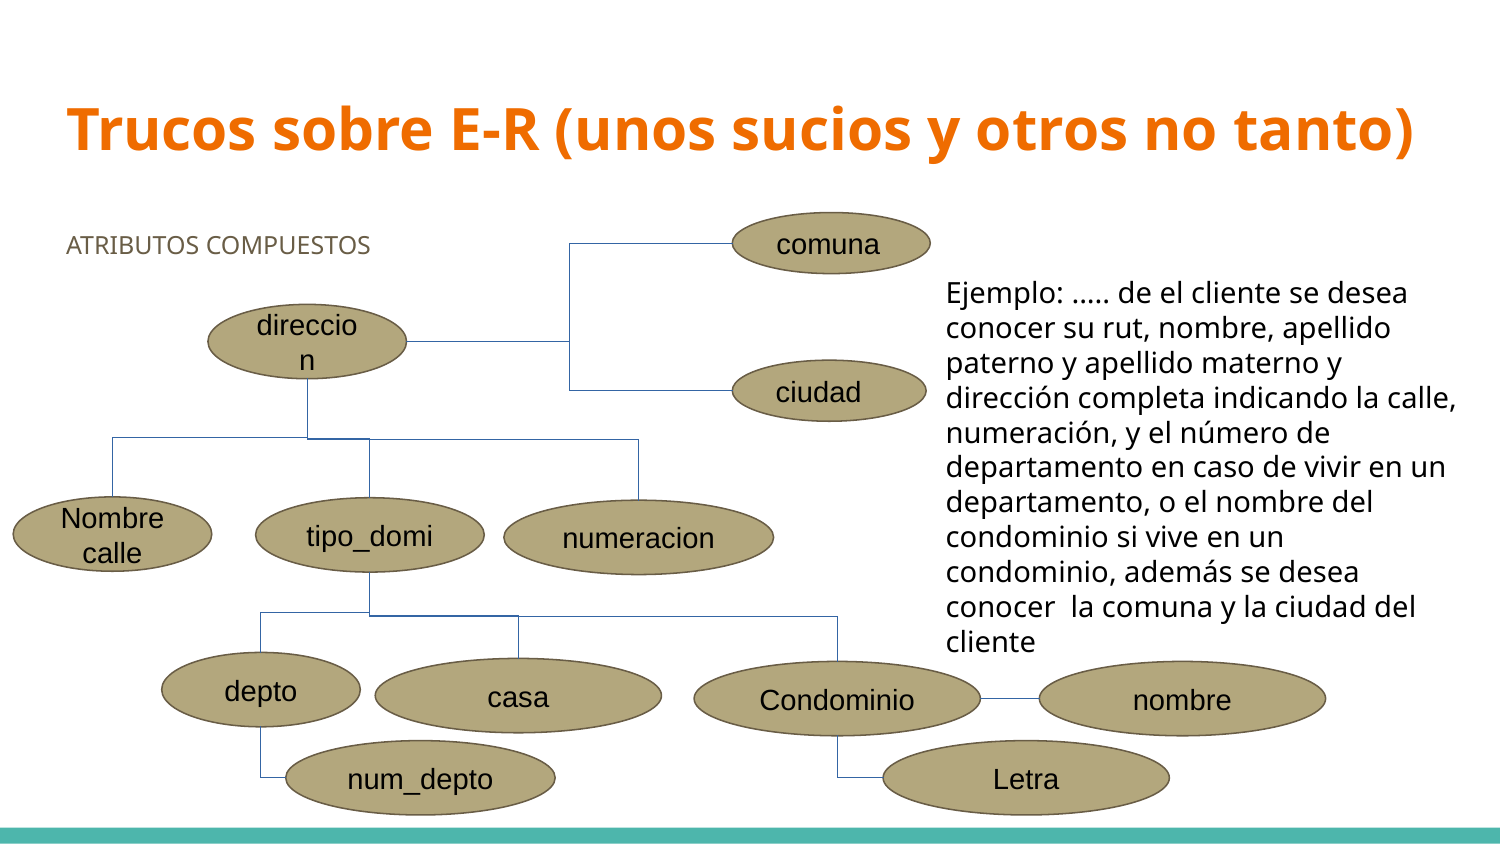

# Trucos sobre E-R (unos sucios y otros no tanto)
ATRIBUTOS COMPUESTOS
comuna
Ejemplo: ..... de el cliente se desea conocer su rut, nombre, apellido paterno y apellido materno y dirección completa indicando la calle, numeración, y el número de departamento en caso de vivir en un departamento, o el nombre del condominio si vive en un condominio, además se desea conocer la comuna y la ciudad del cliente
direccion
ciudad
Nombre calle
tipo_domi
numeracion
depto
casa
Condominio
nombre
num_depto
Letra
| | | | | |
| --- | --- | --- | --- | --- |
| | | | | |
| | | | | |
| | | | | |